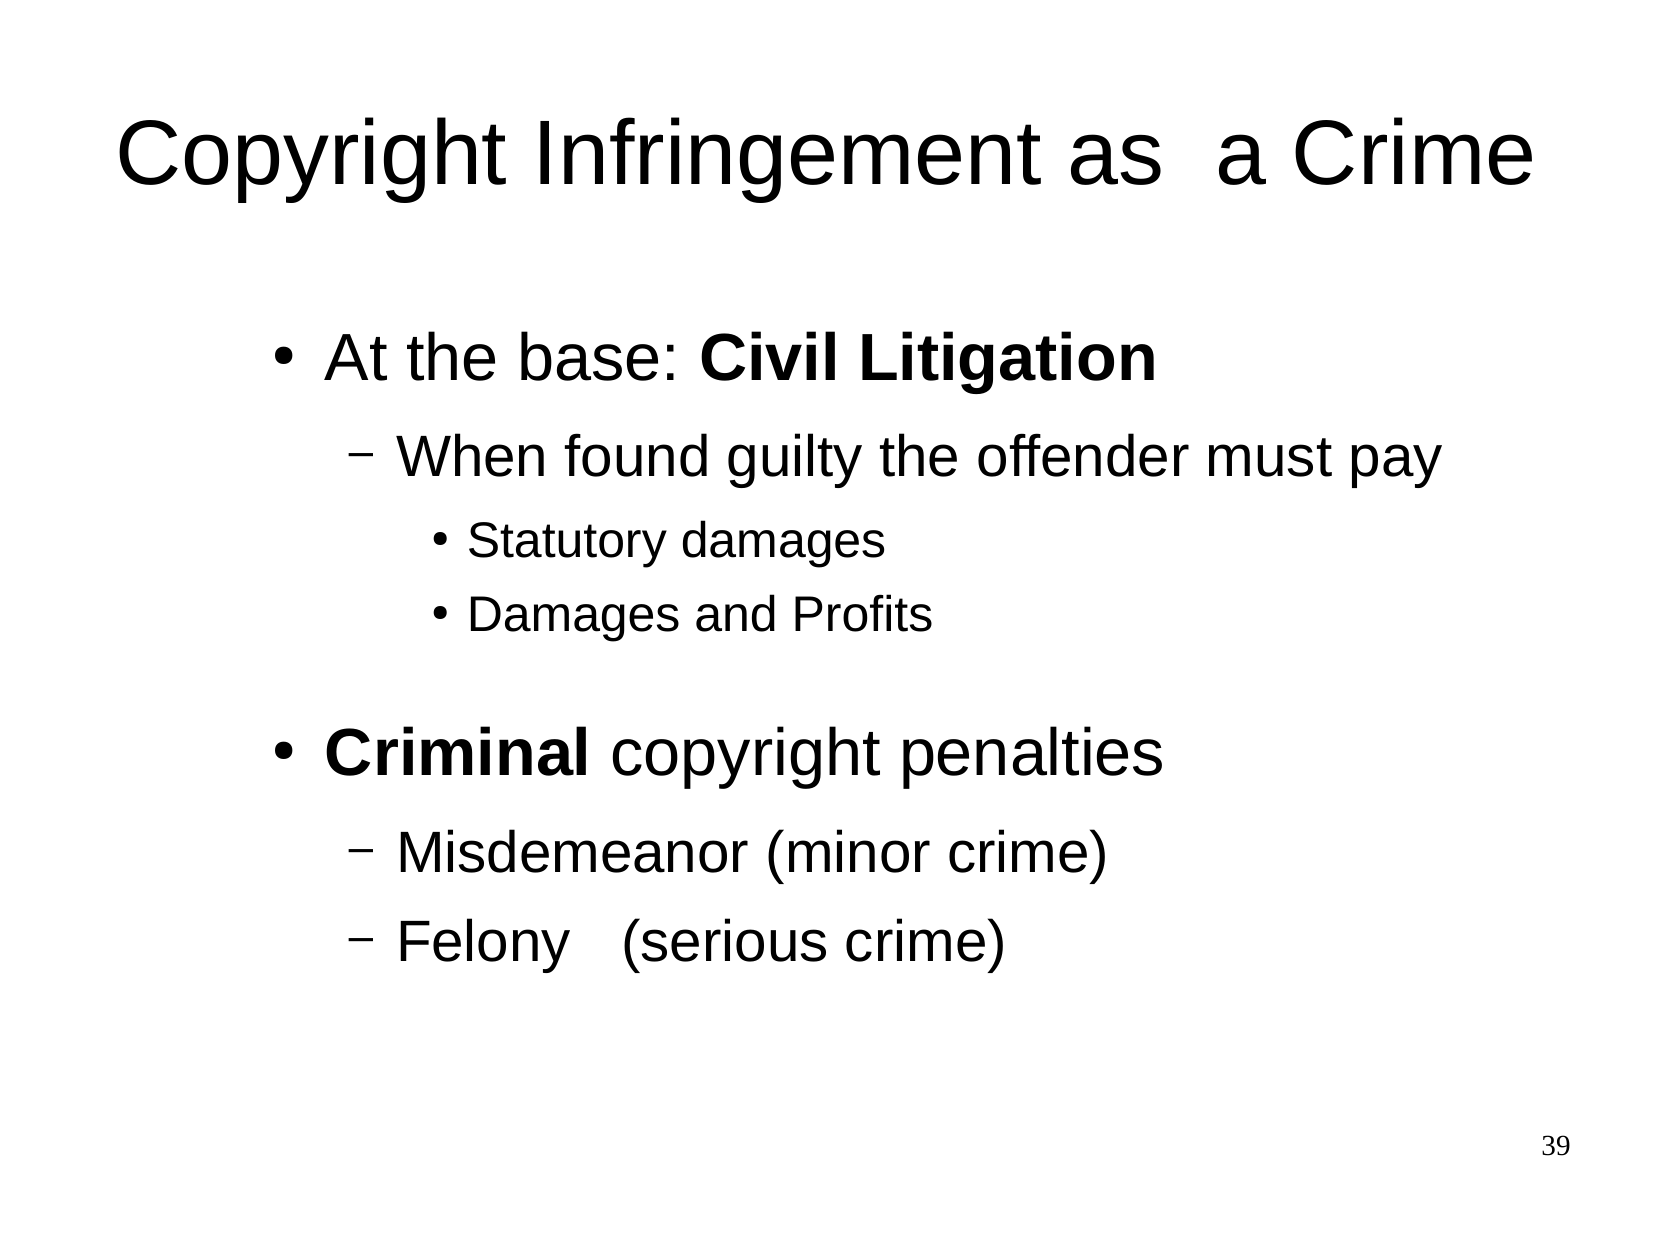

# Copyright Infringement as a Crime
At the base: Civil Litigation
When found guilty the offender must pay
Statutory damages
Damages and Profits
Criminal copyright penalties
Misdemeanor (minor crime)
Felony	(serious crime)
39